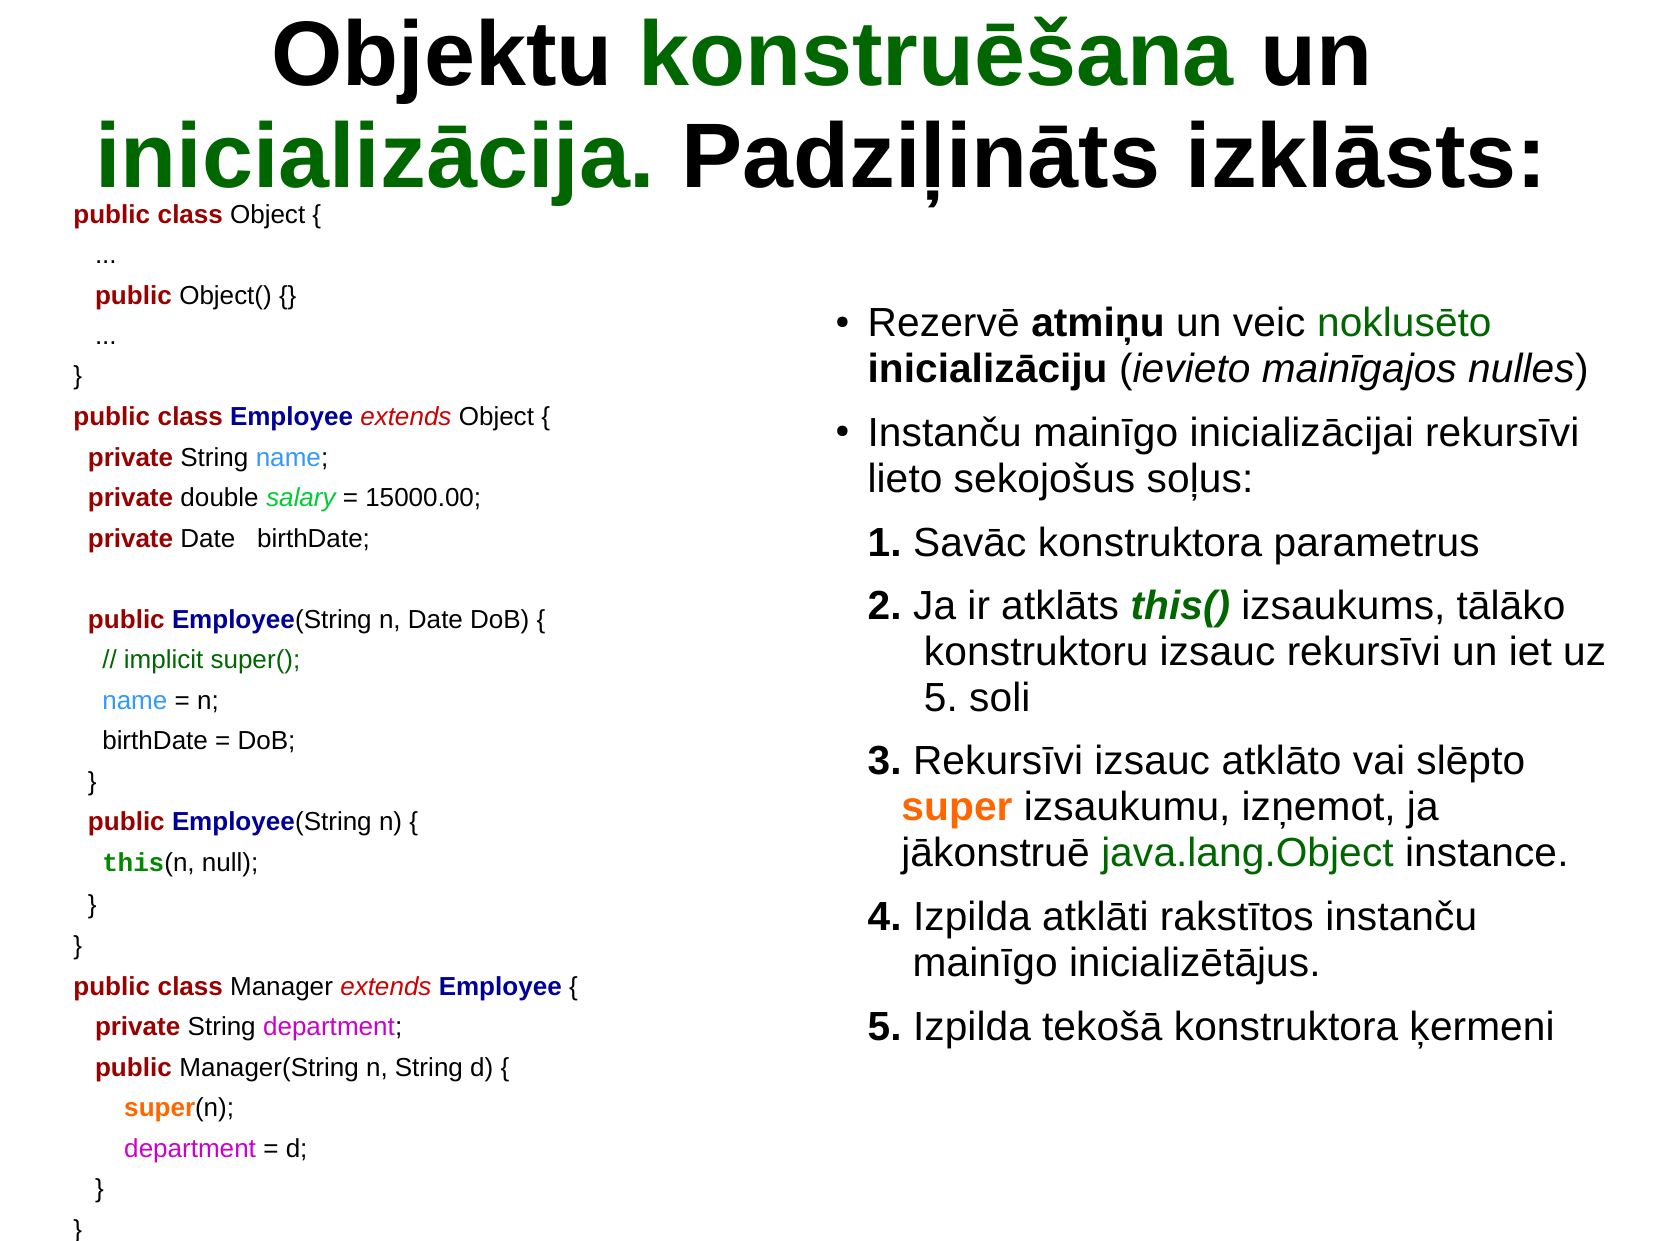

# Objektu konstruēšana un inicializācija. Padziļināts izklāsts:
public class Object {
 ...
 public Object() {}
 ...
}
public class Employee extends Object {
 private String name;
 private double salary = 15000.00;
 private Date birthDate;
 public Employee(String n, Date DoB) {
 // implicit super();
 name = n;
 birthDate = DoB;
 }
 public Employee(String n) {
 this(n, null);
 }
}
public class Manager extends Employee {
 private String department;
 public Manager(String n, String d) {
 super(n);
 department = d;
 }
}
Rezervē atmiņu un veic noklusēto inicializāciju (ievieto mainīgajos nulles)
Instanču mainīgo inicializācijai rekursīvi lieto sekojošus soļus:
1. Savāc konstruktora parametrus
2. Ja ir atklāts this() izsaukums, tālāko konstruktoru izsauc rekursīvi un iet uz 5. soli
3. Rekursīvi izsauc atklāto vai slēpto super izsaukumu, izņemot, ja jākonstruē java.lang.Object instance.
4. Izpilda atklāti rakstītos instanču mainīgo inicializētājus.
5. Izpilda tekošā konstruktora ķermeni